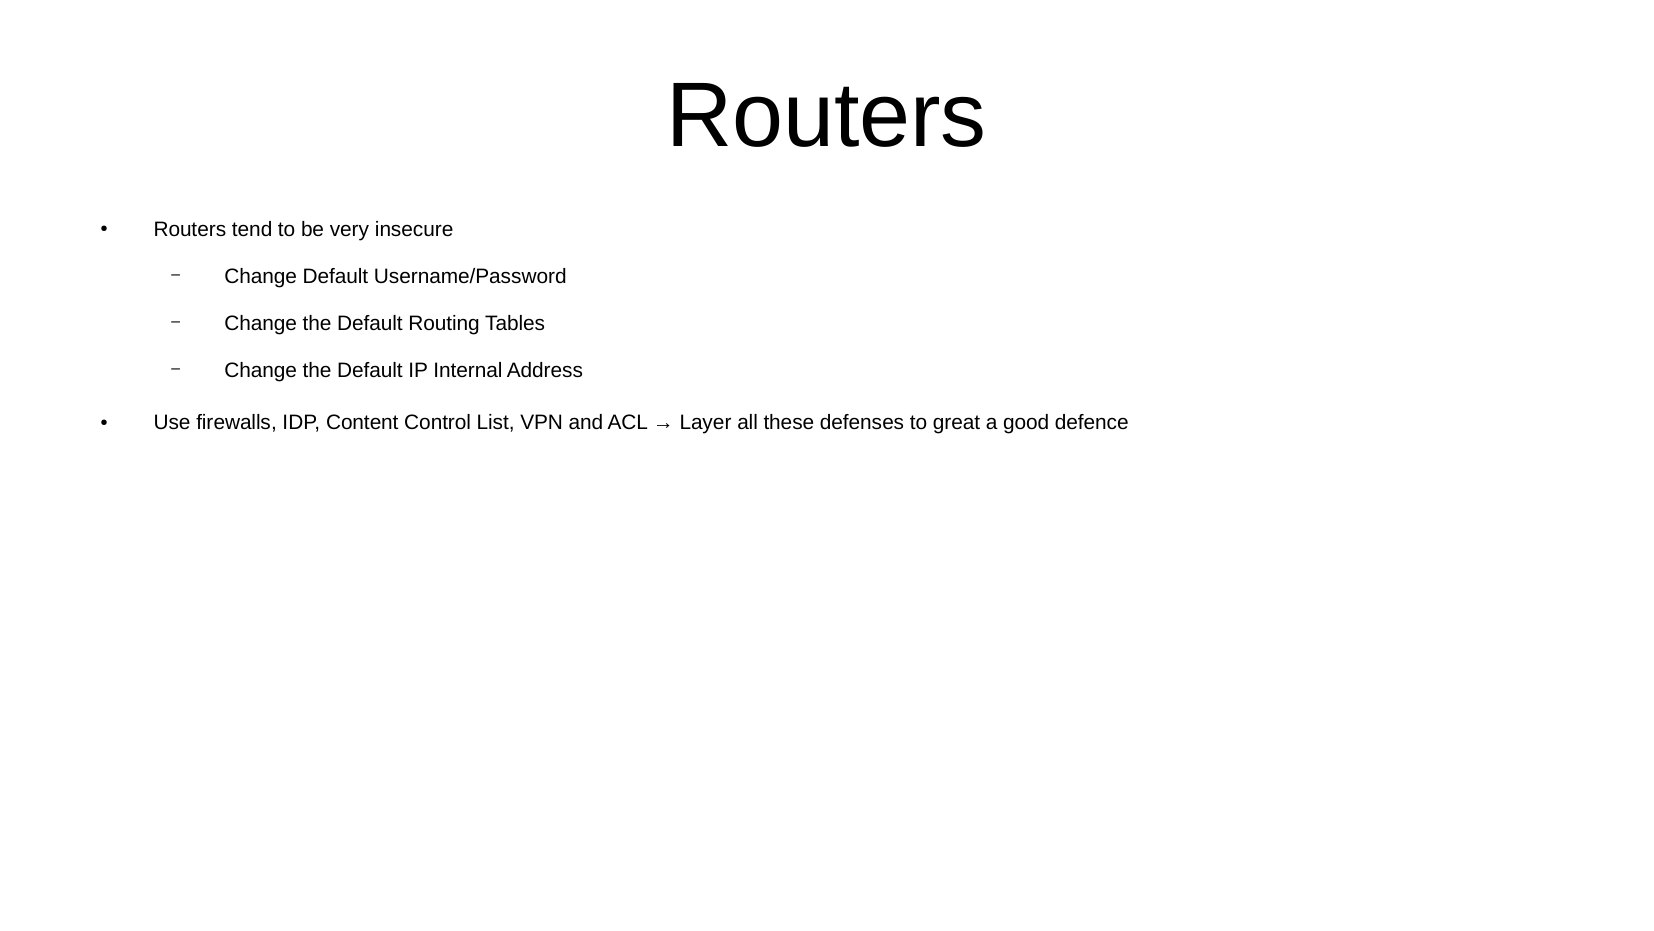

# Routers
Routers tend to be very insecure
Change Default Username/Password
Change the Default Routing Tables
Change the Default IP Internal Address
Use firewalls, IDP, Content Control List, VPN and ACL → Layer all these defenses to great a good defence